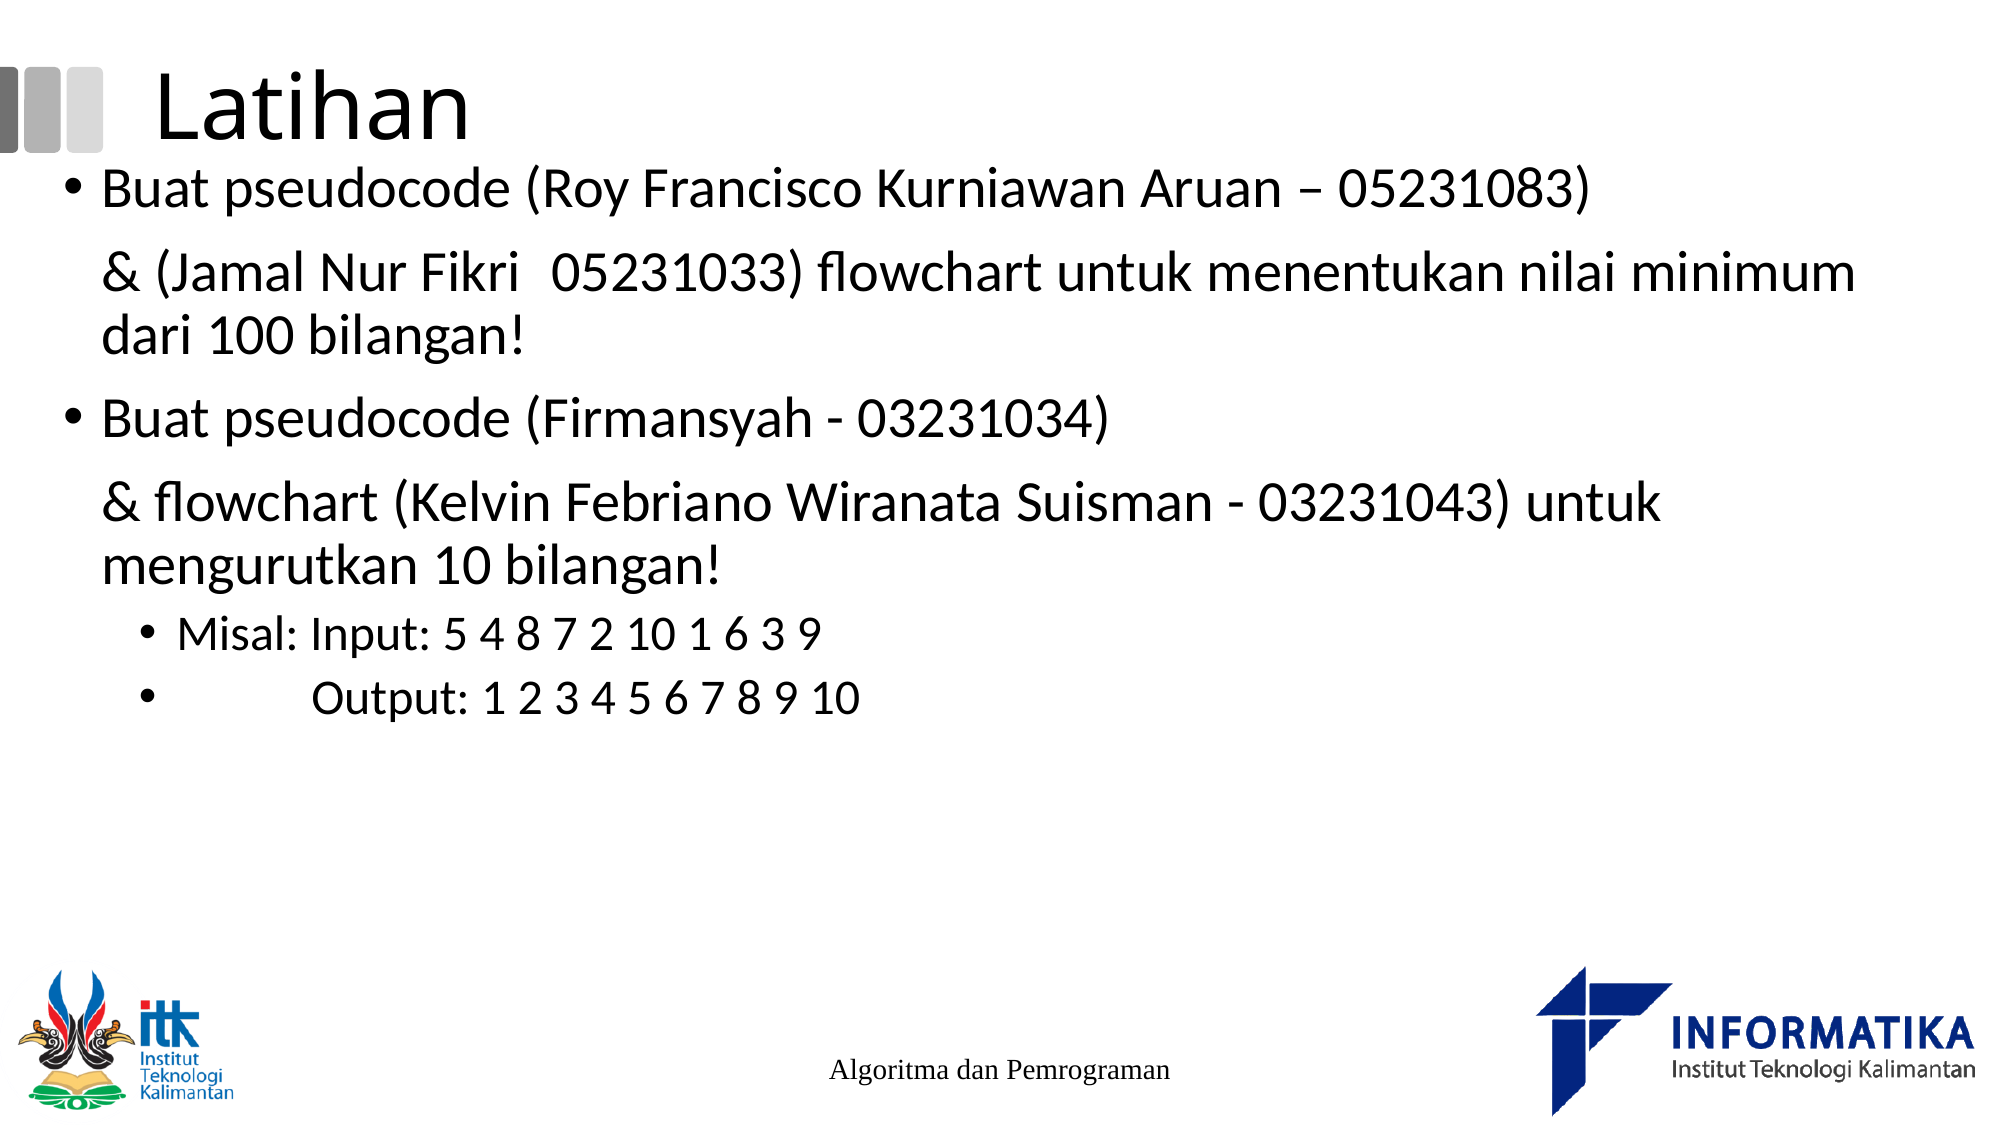

# Latihan
Buat pseudocode (Roy Francisco Kurniawan Aruan – 05231083)
& (Jamal Nur Fikri	05231033) flowchart untuk menentukan nilai minimum dari 100 bilangan!
Buat pseudocode (Firmansyah - 03231034)
& flowchart (Kelvin Febriano Wiranata Suisman - 03231043) untuk mengurutkan 10 bilangan!
Misal: Input: 5 4 8 7 2 10 1 6 3 9
 Output: 1 2 3 4 5 6 7 8 9 10
Algoritma dan Pemrograman